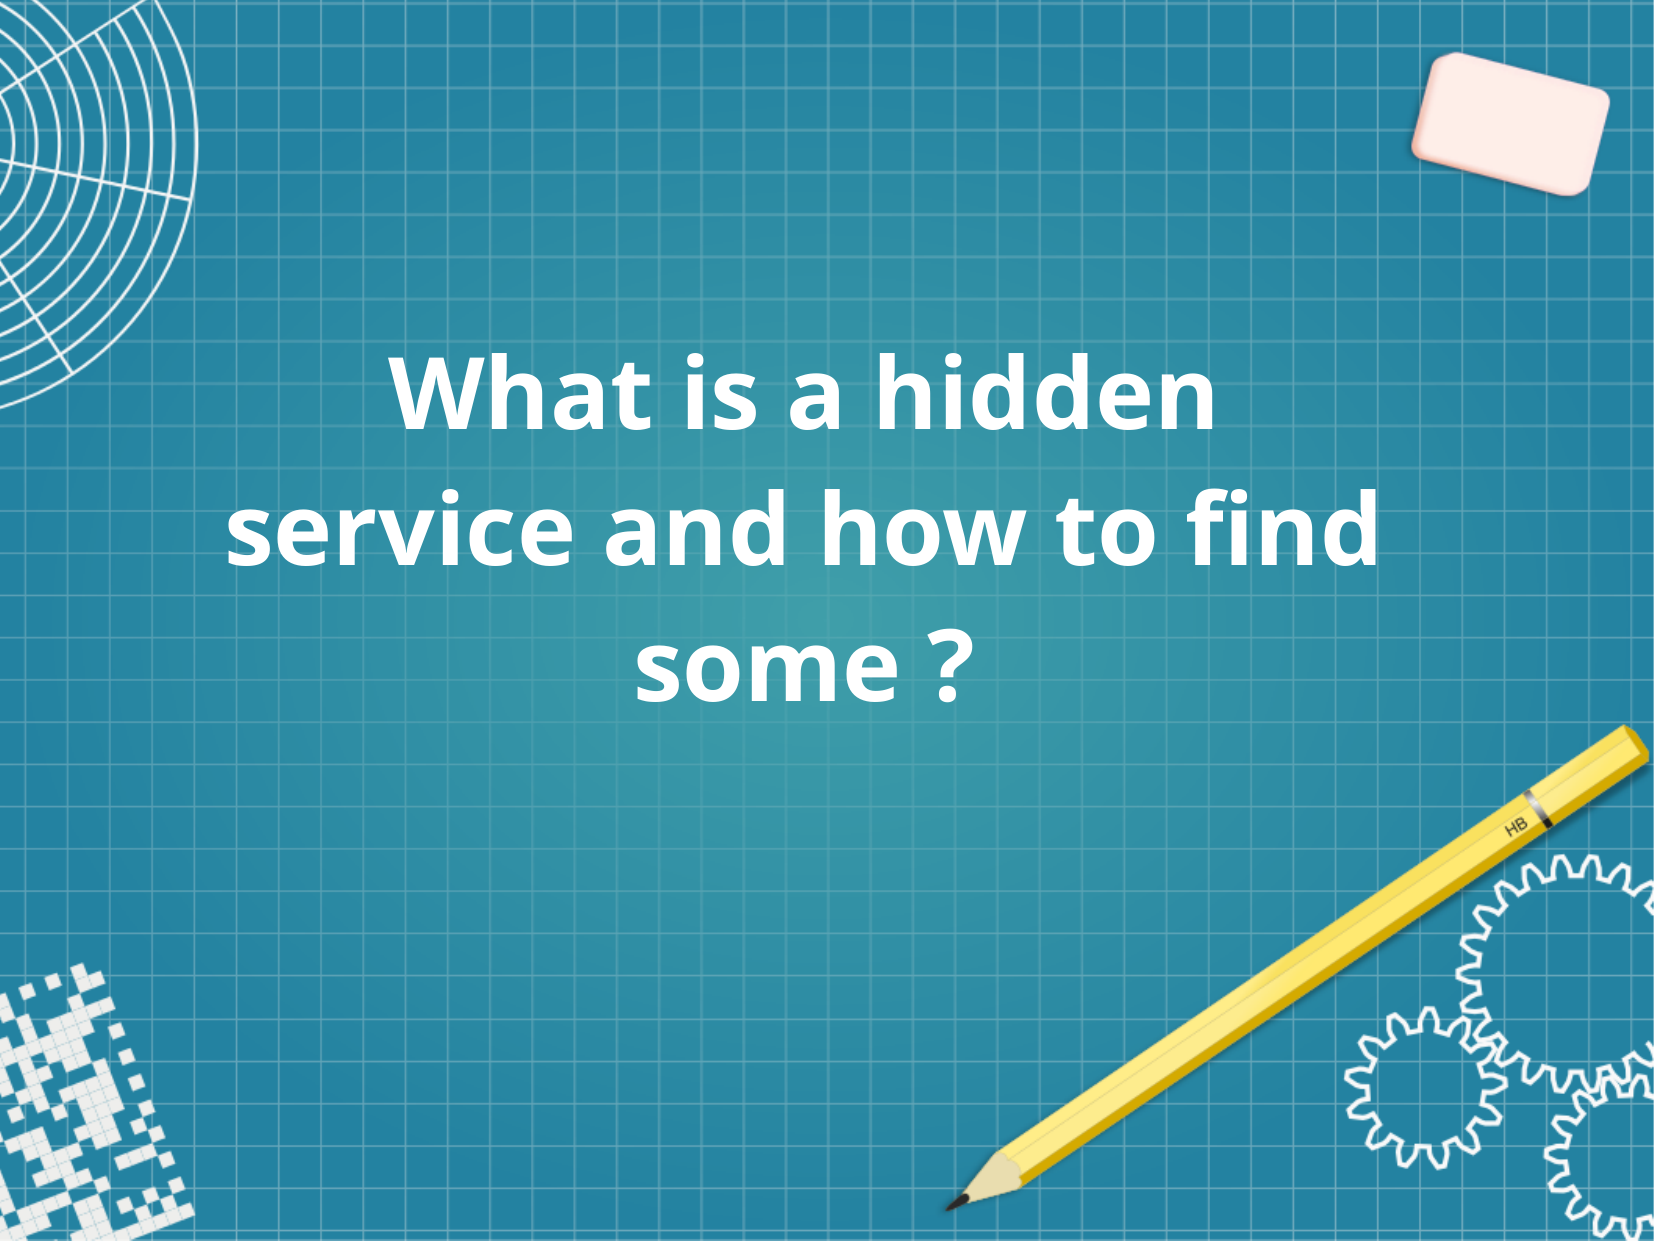

# What is a hidden service and how to find some ?